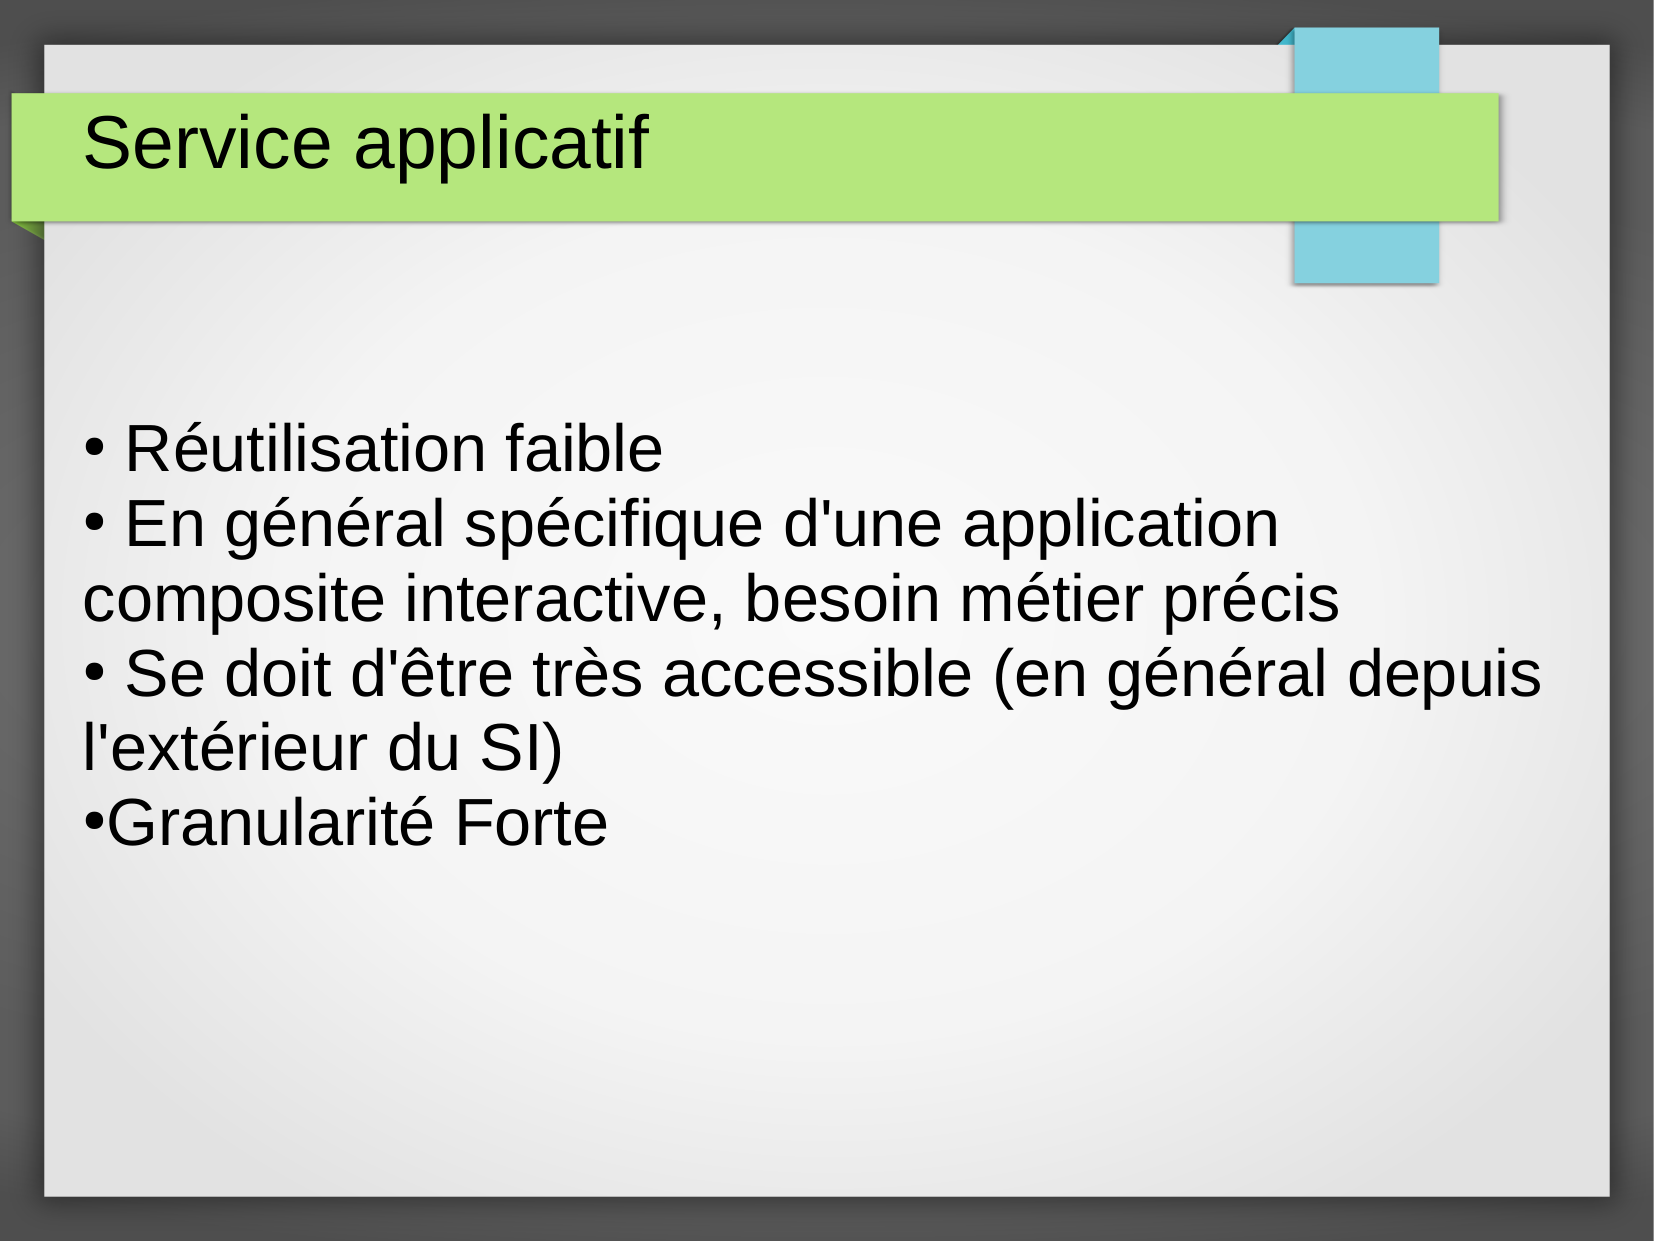

# Service applicatif
 Réutilisation faible
 En général spécifique d'une application composite interactive, besoin métier précis
 Se doit d'être très accessible (en général depuis l'extérieur du SI)
Granularité Forte